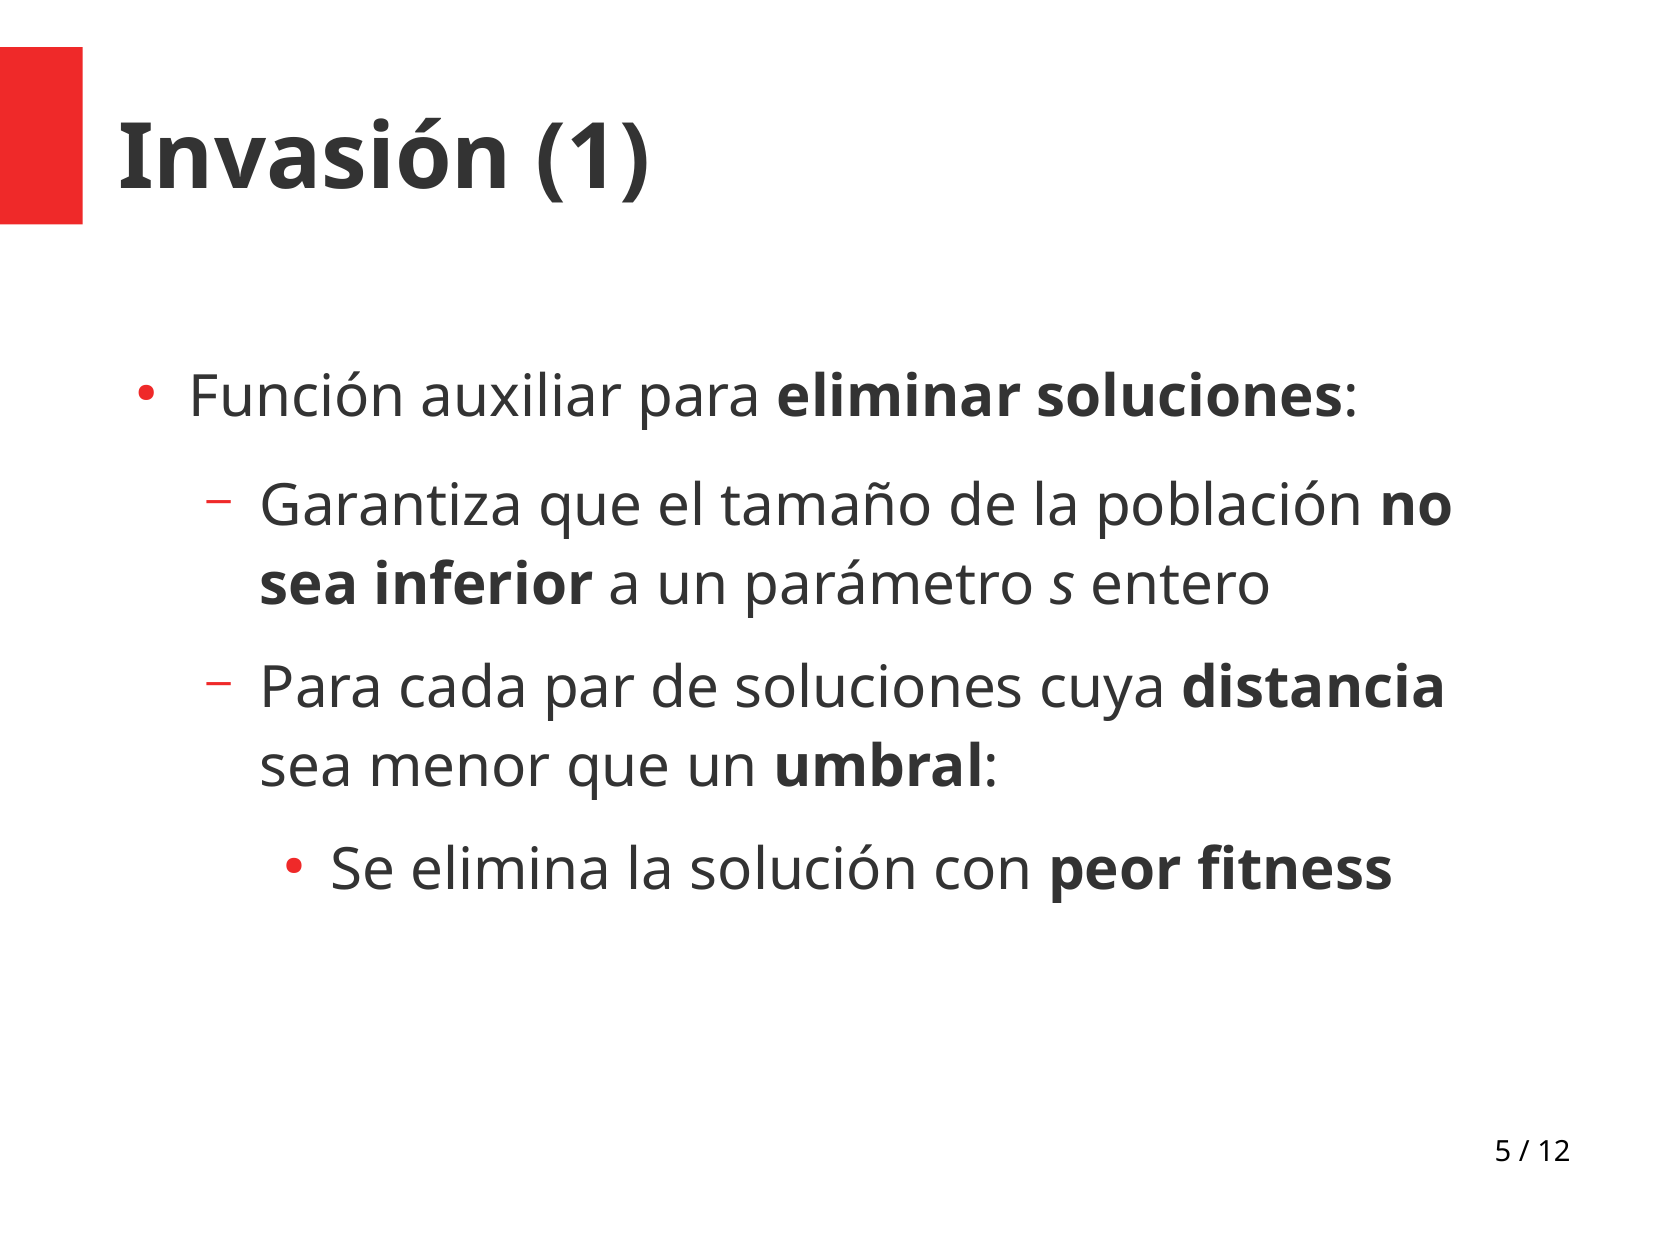

# Invasión (1)
Función auxiliar para eliminar soluciones:
Garantiza que el tamaño de la población no sea inferior a un parámetro s entero
Para cada par de soluciones cuya distancia sea menor que un umbral:
Se elimina la solución con peor fitness
5